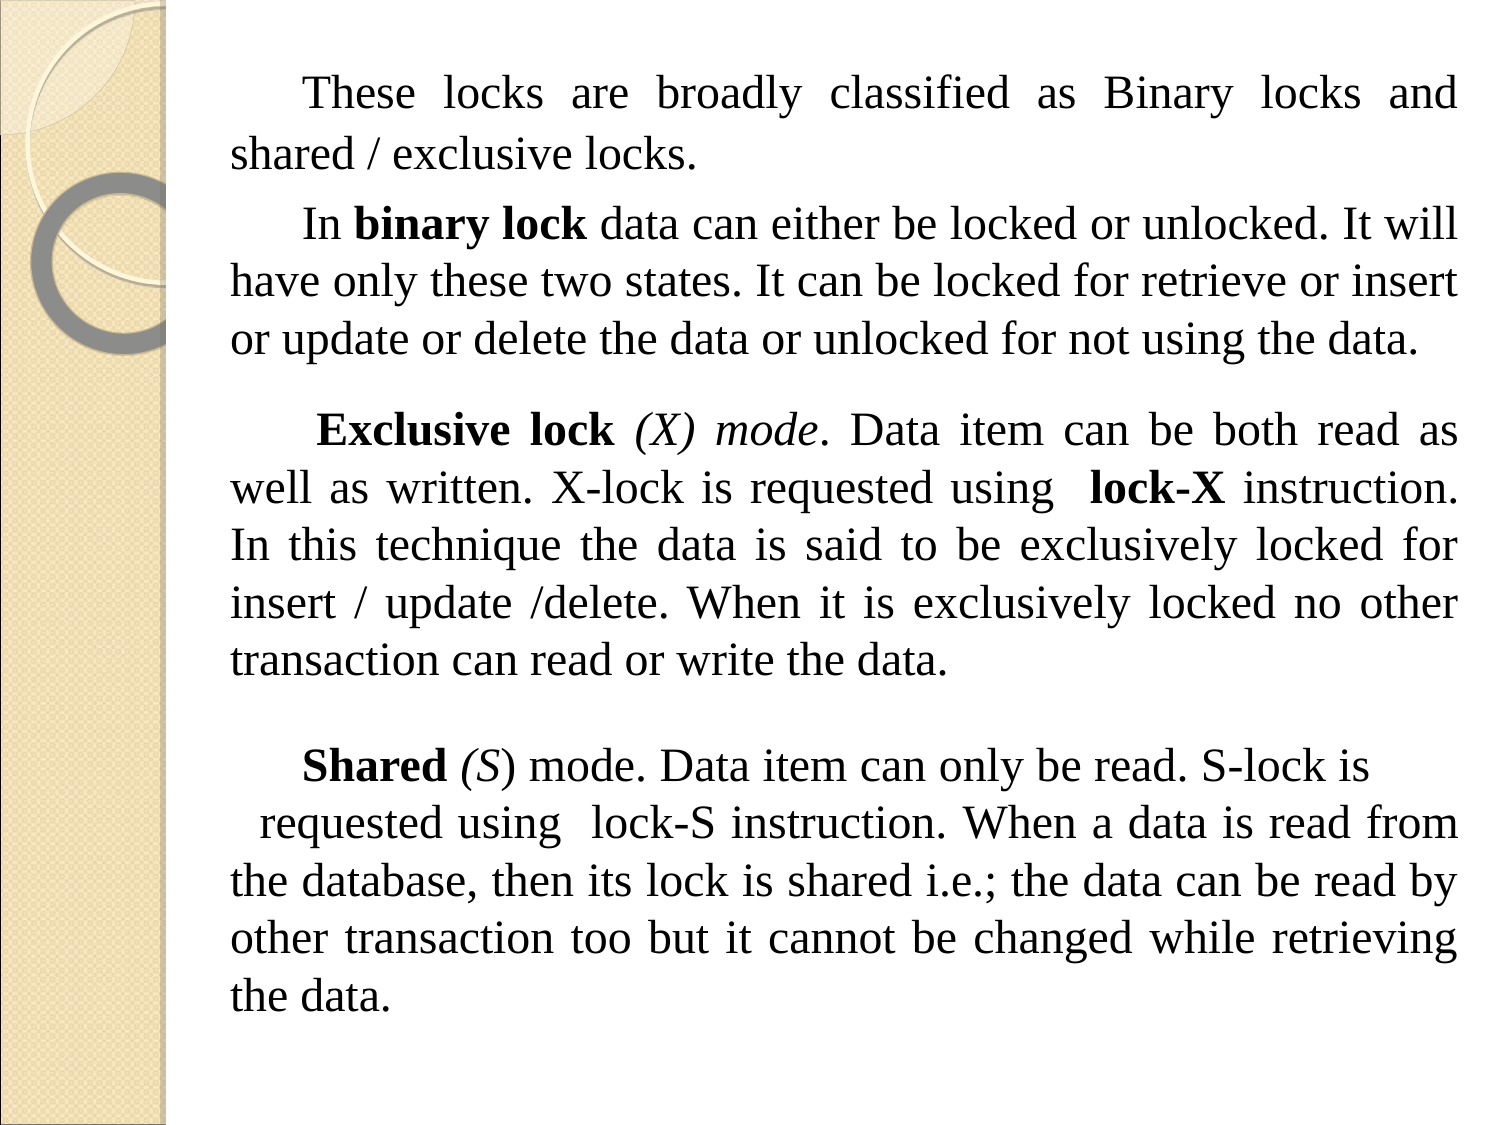

# These locks are broadly classified as Binary locks and shared / exclusive locks.
	In binary lock data can either be locked or unlocked. It will have only these two states. It can be locked for retrieve or insert or update or delete the data or unlocked for not using the data.
 	Exclusive lock (X) mode. Data item can be both read as well as written. X-lock is requested using lock-X instruction. In this technique the data is said to be exclusively locked for insert / update /delete. When it is exclusively locked no other transaction can read or write the data.
	Shared (S) mode. Data item can only be read. S-lock is requested using lock-S instruction. When a data is read from the database, then its lock is shared i.e.; the data can be read by other transaction too but it cannot be changed while retrieving the data.